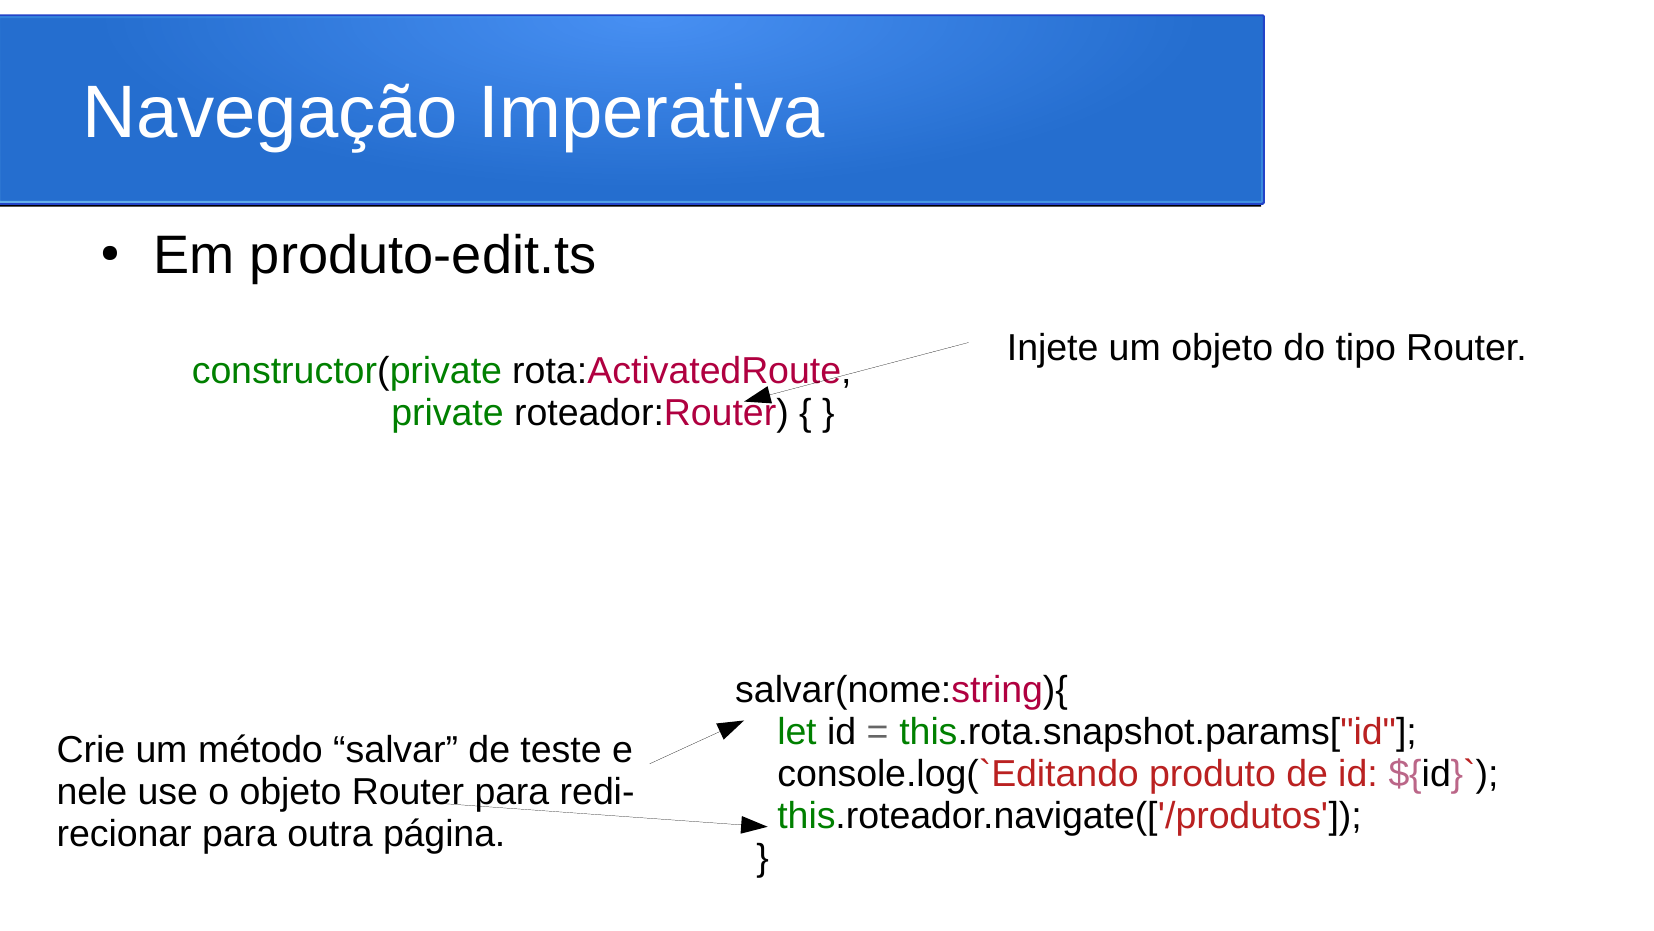

# Navegação Imperativa
Em produto-edit.ts
Injete um objeto do tipo Router.
constructor(private rota:ActivatedRoute,
 private roteador:Router) { }
salvar(nome:string){
 let id = this.rota.snapshot.params["id"];
 console.log(`Editando produto de id: ${id}`);
 this.roteador.navigate(['/produtos']);
 }
Crie um método “salvar” de teste e
nele use o objeto Router para redi-
recionar para outra página.